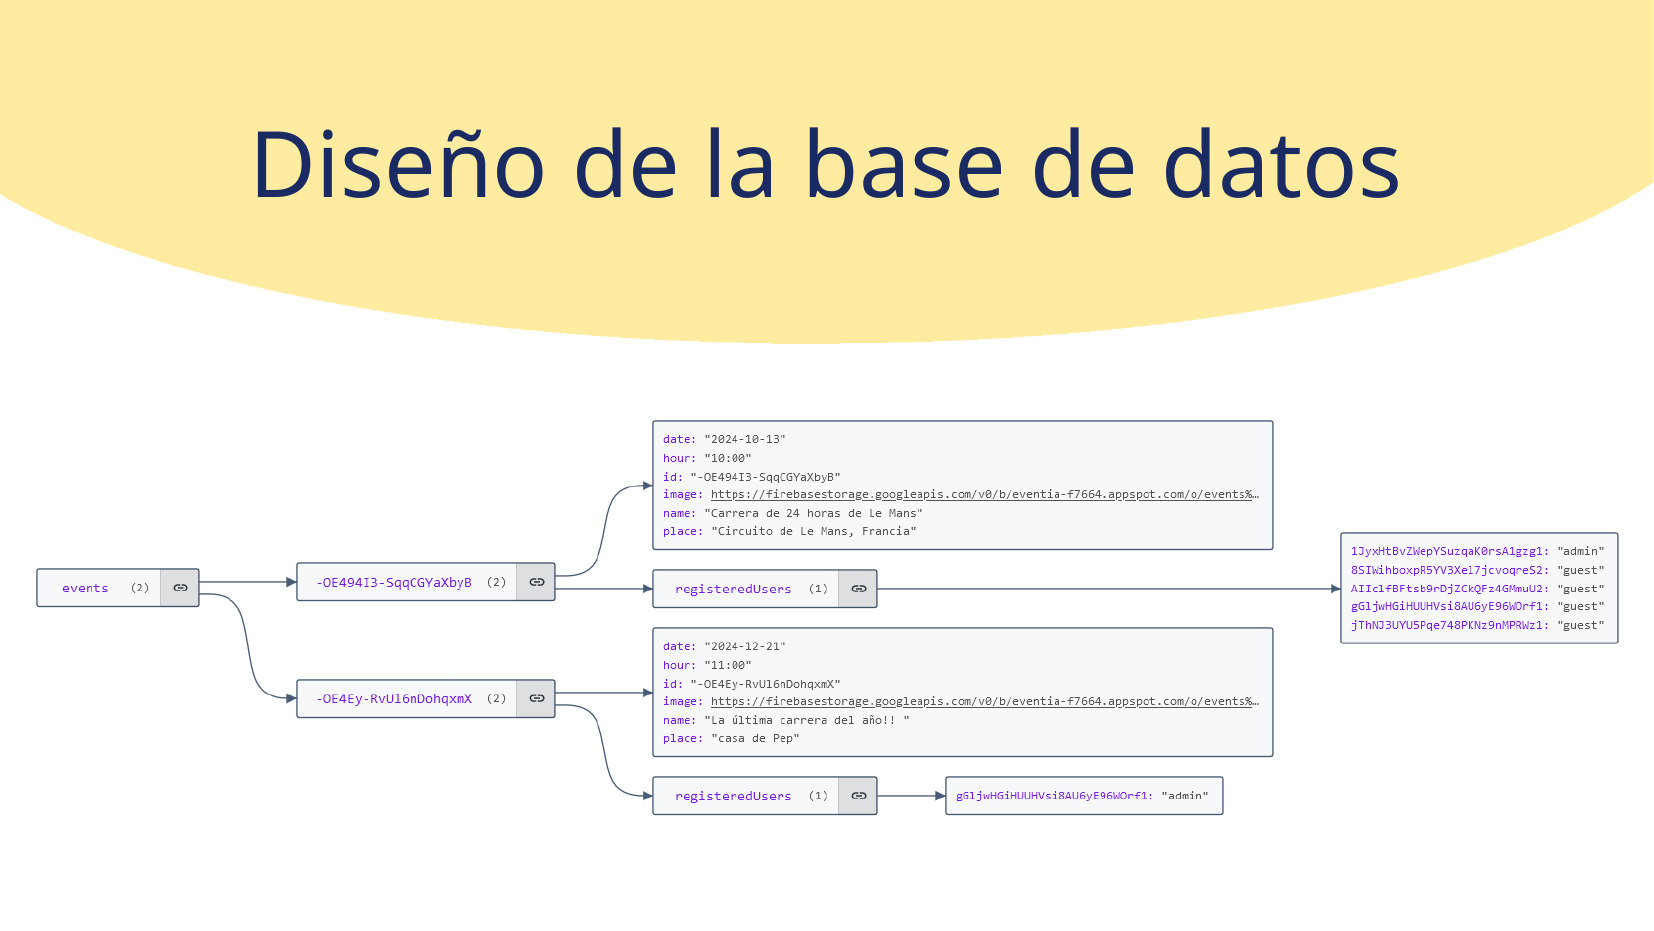

# Diseño de la base de datos